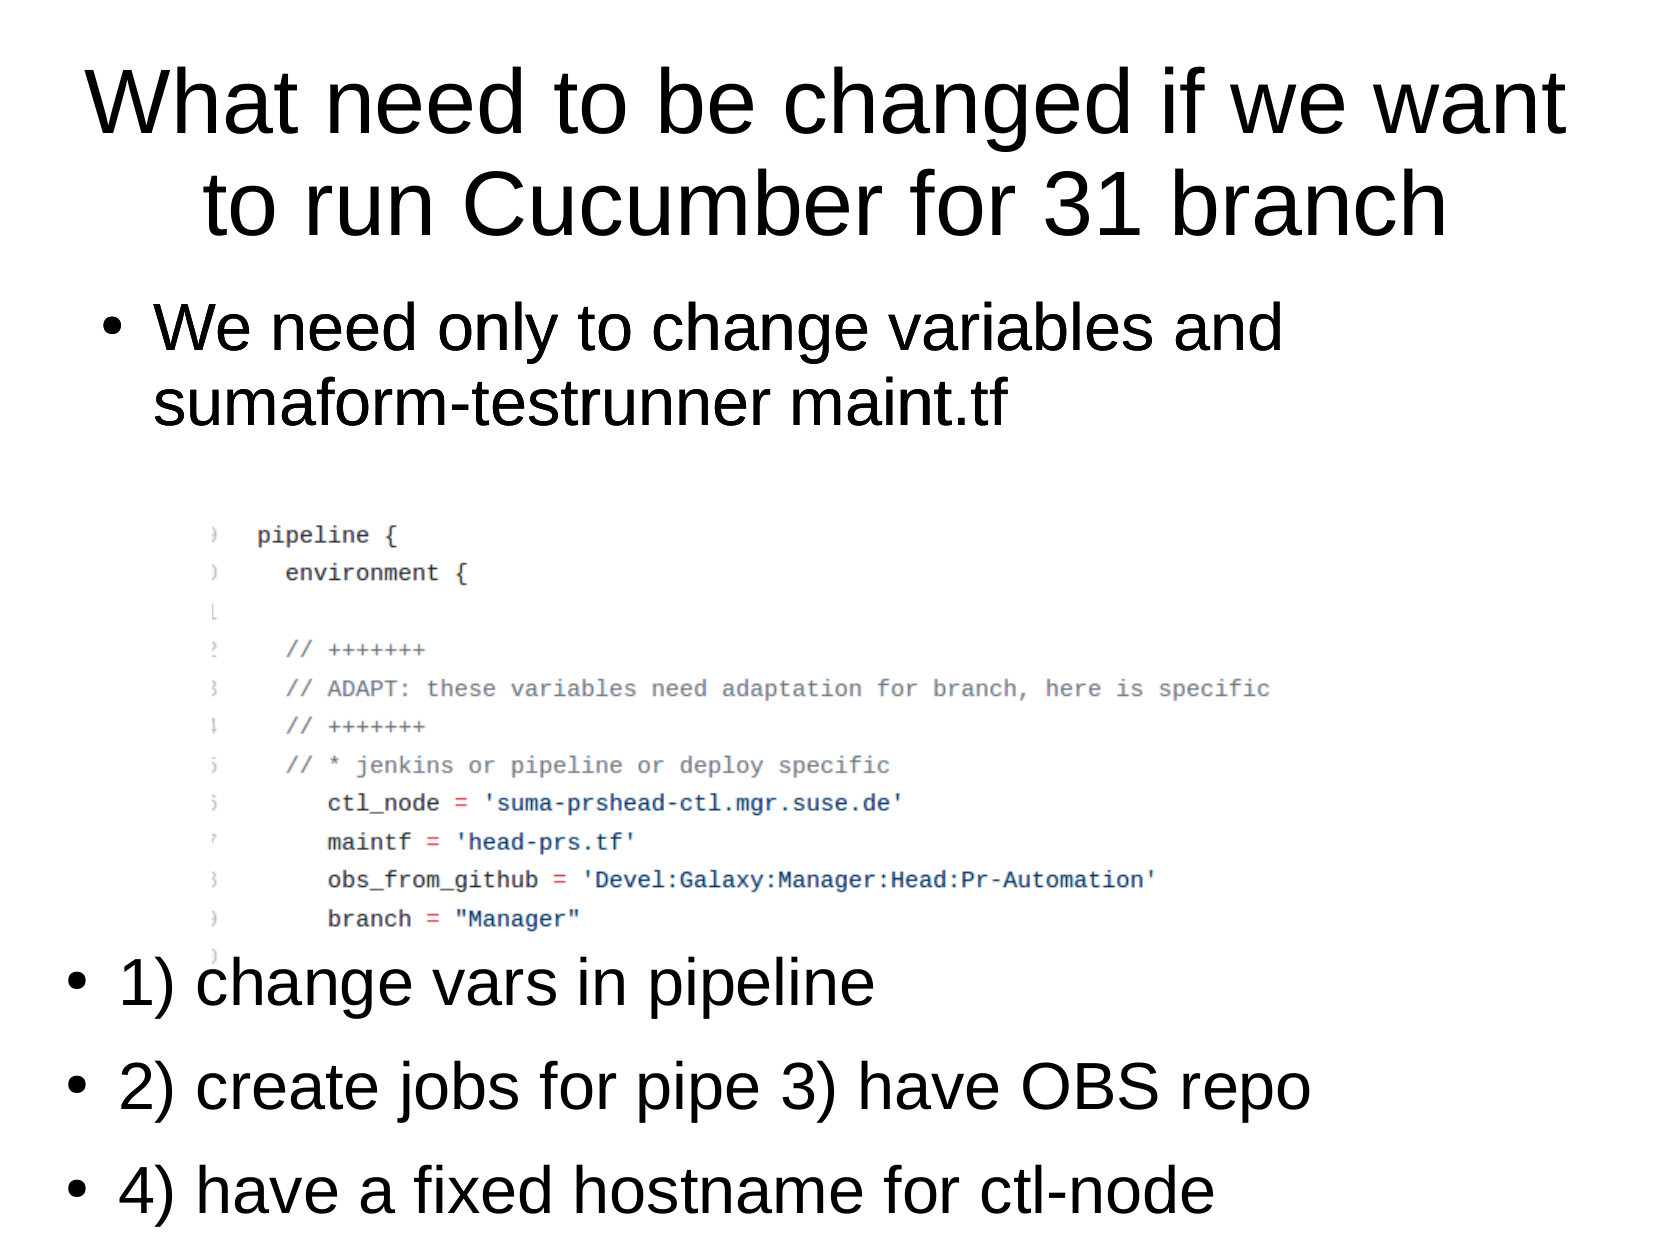

# What need to be changed if we want to run Cucumber for 31 branch
We need only to change variables and sumaform-testrunner maint.tf
We need only to change variables and sumaform-testrunner maint.tf
1) change vars in pipeline
2) create jobs for pipe 3) have OBS repo
4) have a fixed hostname for ctl-node